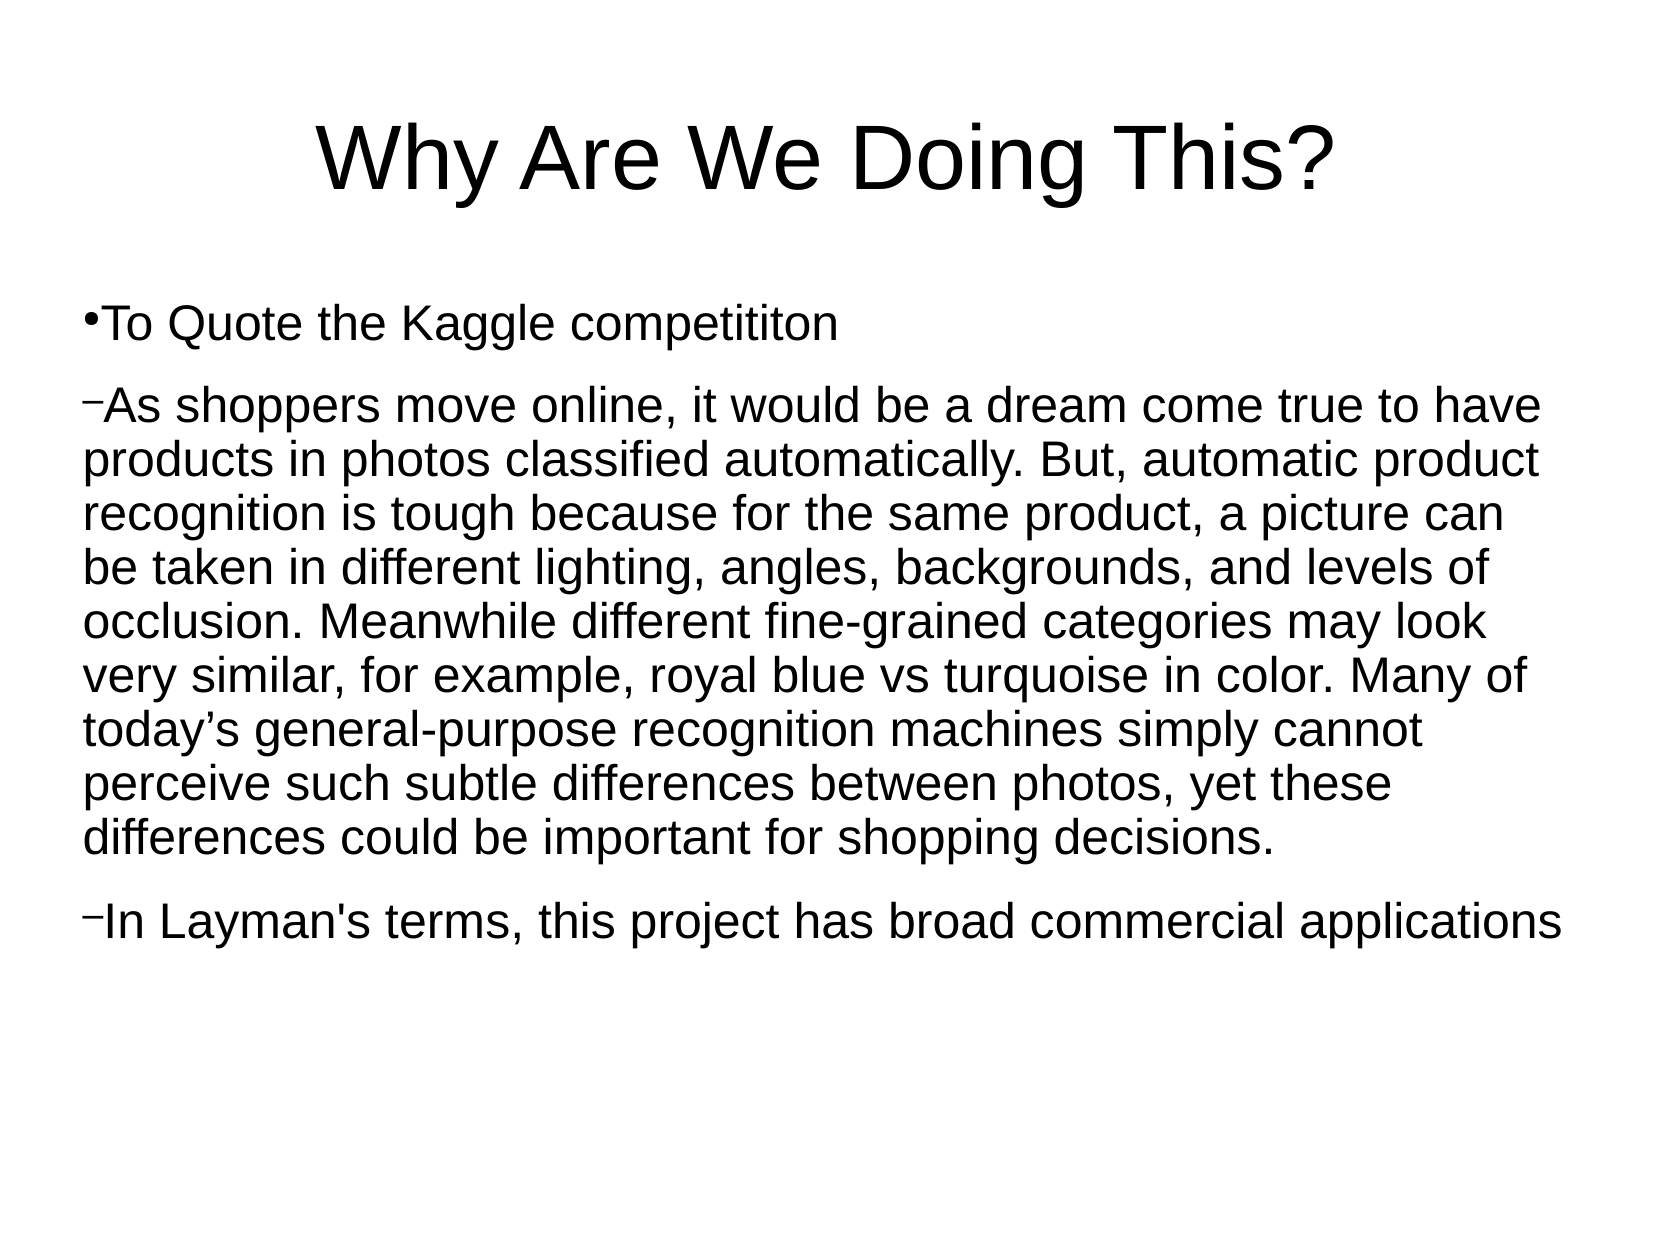

# Why Are We Doing This?
To Quote the Kaggle competititon
As shoppers move online, it would be a dream come true to have products in photos classified automatically. But, automatic product recognition is tough because for the same product, a picture can be taken in different lighting, angles, backgrounds, and levels of occlusion. Meanwhile different fine-grained categories may look very similar, for example, royal blue vs turquoise in color. Many of today’s general-purpose recognition machines simply cannot perceive such subtle differences between photos, yet these differences could be important for shopping decisions.
In Layman's terms, this project has broad commercial applications